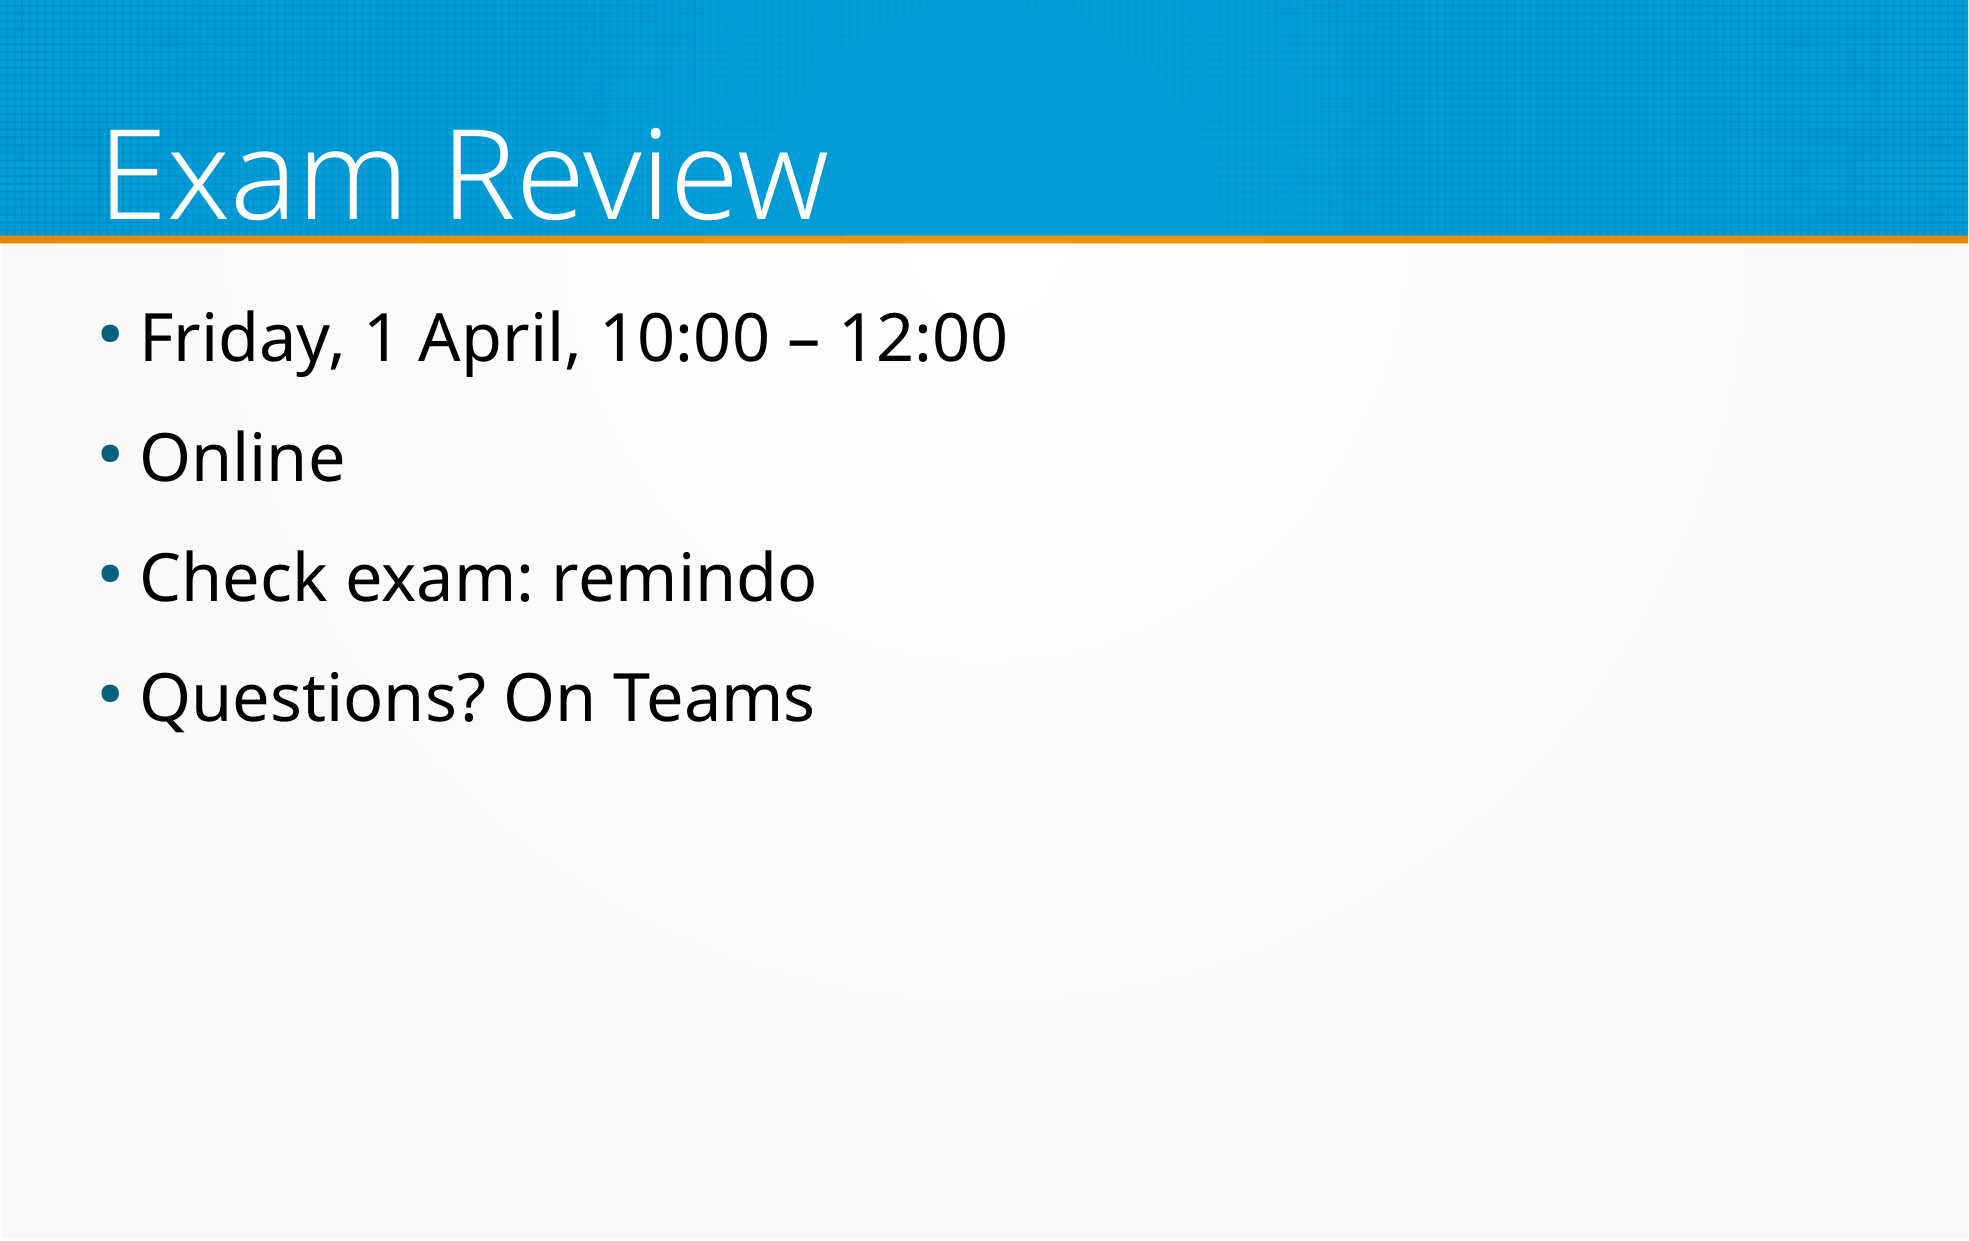

# Exam Review
 Friday, 1 April, 10:00 – 12:00
 Online
 Check exam: remindo
 Questions? On Teams